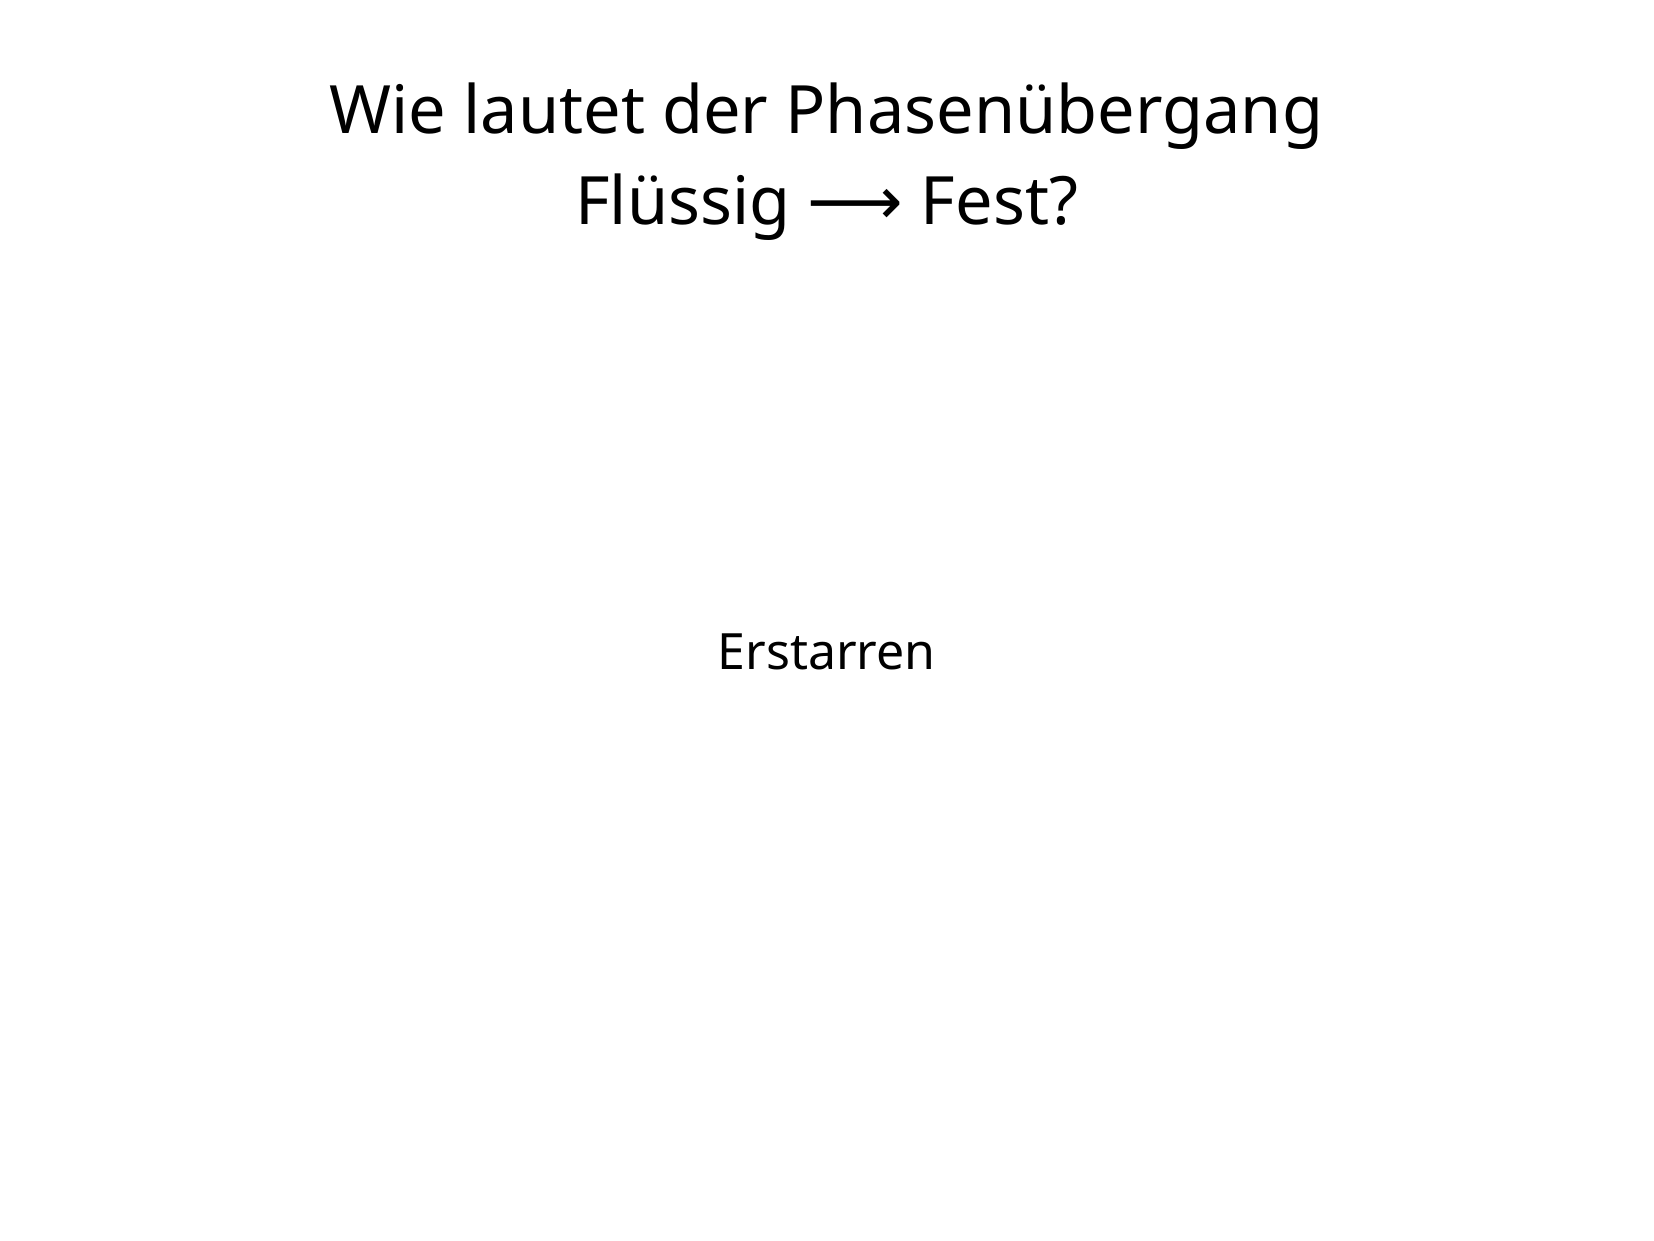

# Wie lautet der Phasenübergang Flüssig ⟶ Fest?
Erstarren